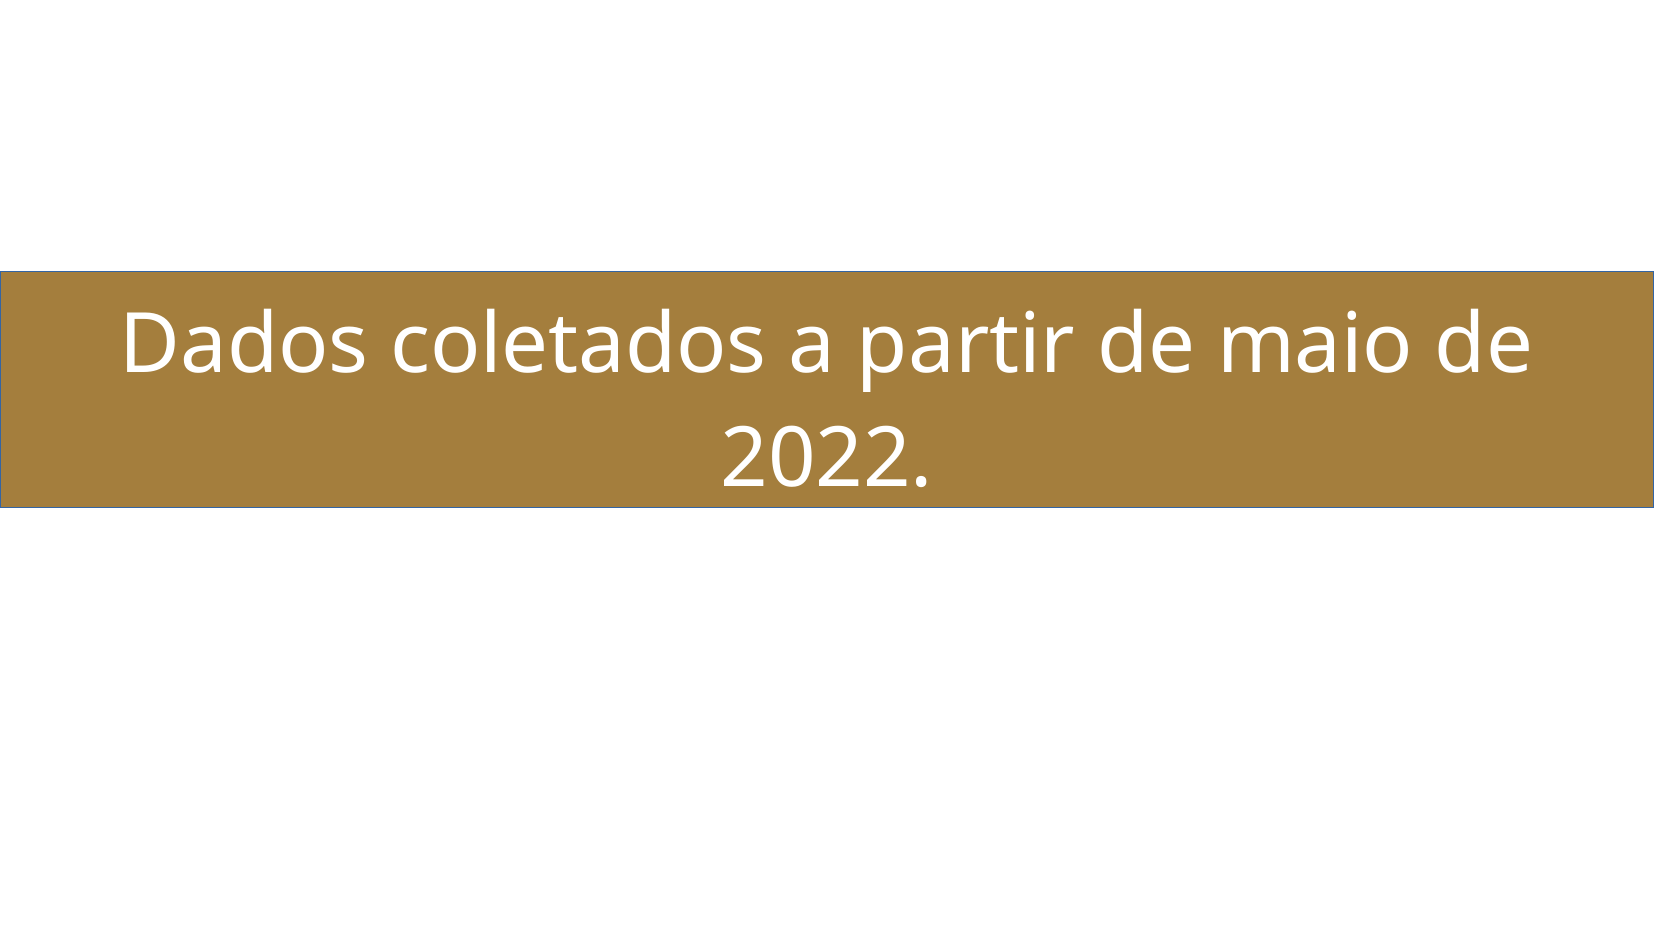

# Dados coletados a partir de maio de 2022.